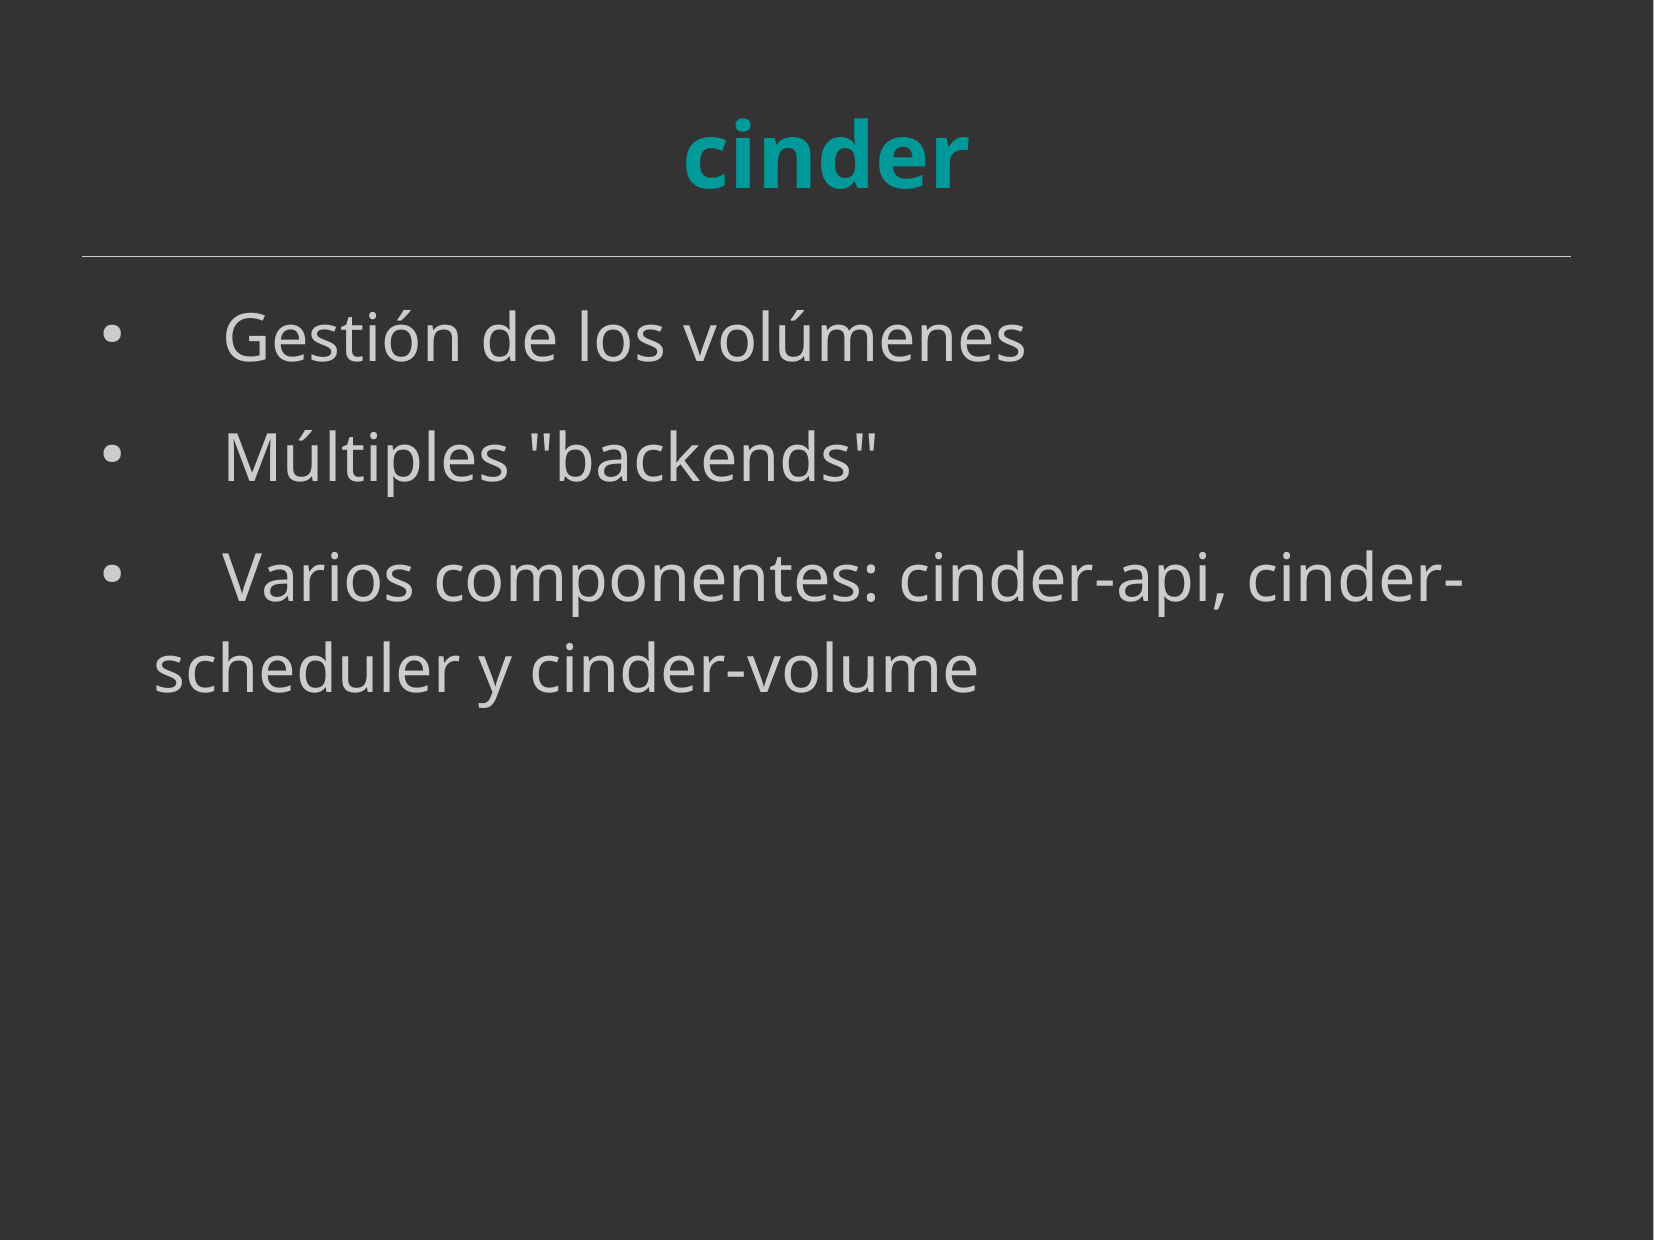

# cinder
 Gestión de los volúmenes
 Múltiples "backends"
 Varios componentes: cinder-api, cinder-scheduler y cinder-volume